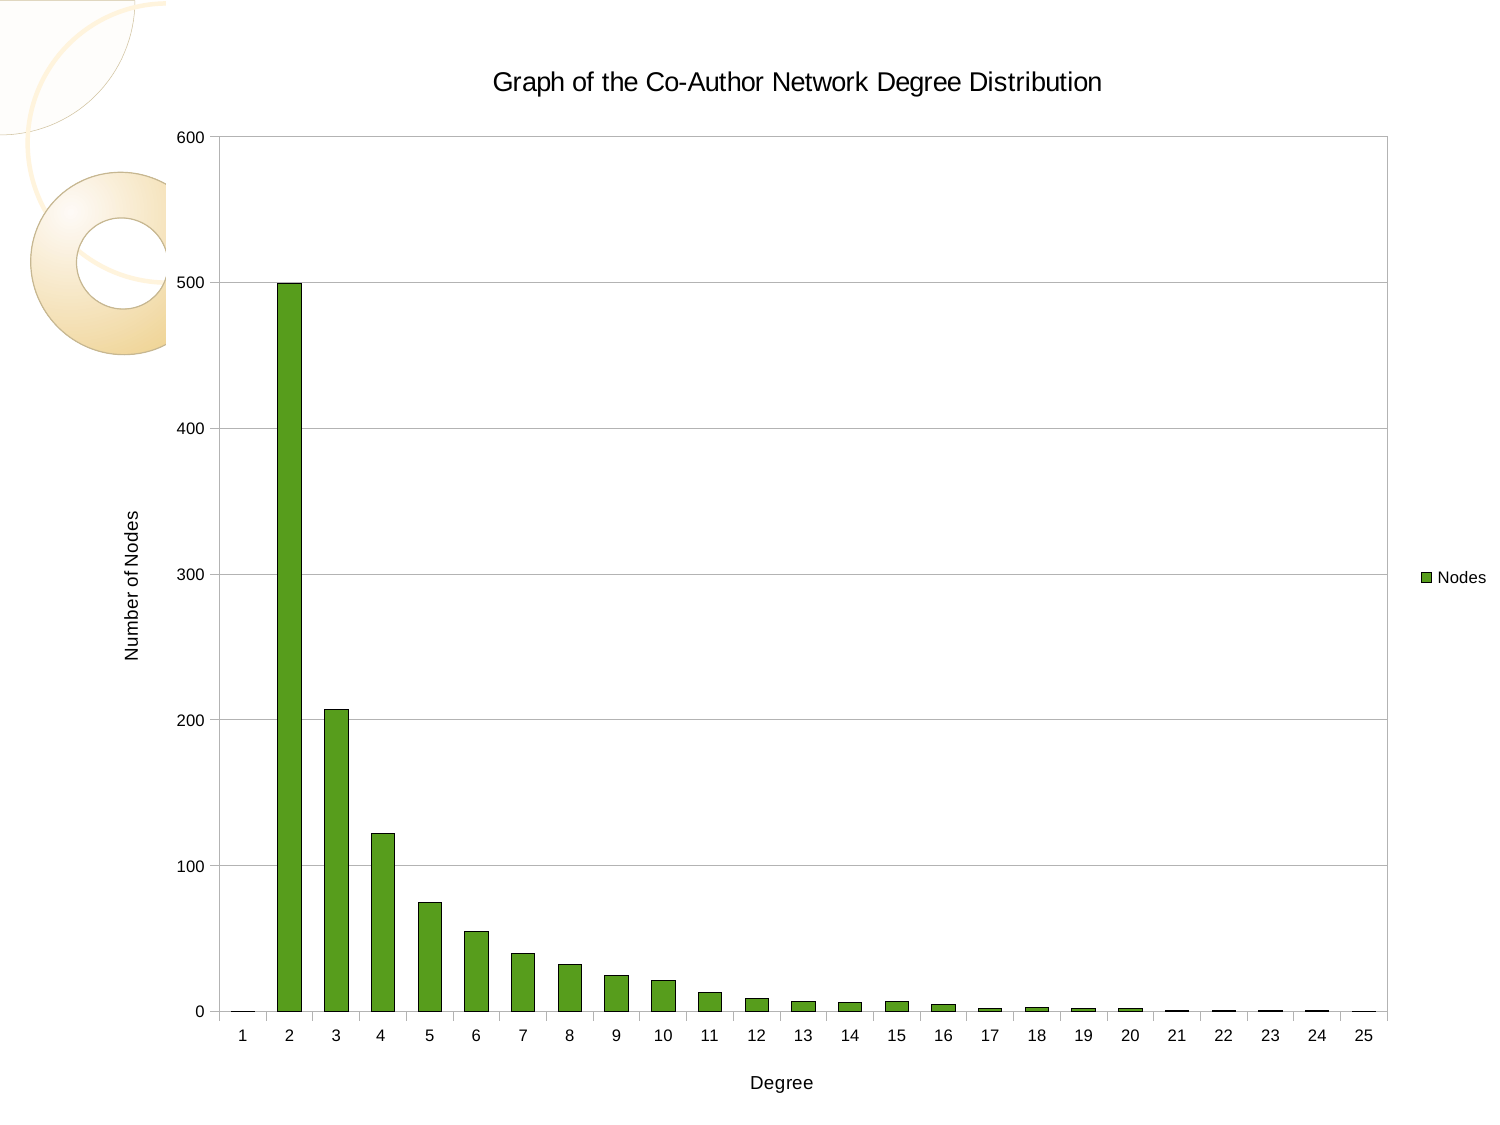

### Chart: Graph of the Co-Author Network Degree Distribution
| Category | Nodes |
|---|---|
| 1 | 0.0 |
| 2 | 499.0 |
| 3 | 207.0 |
| 4 | 122.0 |
| 5 | 75.0 |
| 6 | 55.0 |
| 7 | 40.0 |
| 8 | 32.0 |
| 9 | 25.0 |
| 10 | 21.0 |
| 11 | 13.0 |
| 12 | 9.0 |
| 13 | 7.0 |
| 14 | 6.0 |
| 15 | 7.0 |
| 16 | 5.0 |
| 17 | 2.0 |
| 18 | 3.0 |
| 19 | 2.0 |
| 20 | 2.0 |
| 21 | 1.0 |
| 22 | 1.0 |
| 23 | 1.0 |
| 24 | 1.0 |
| 25 | 0.0 |